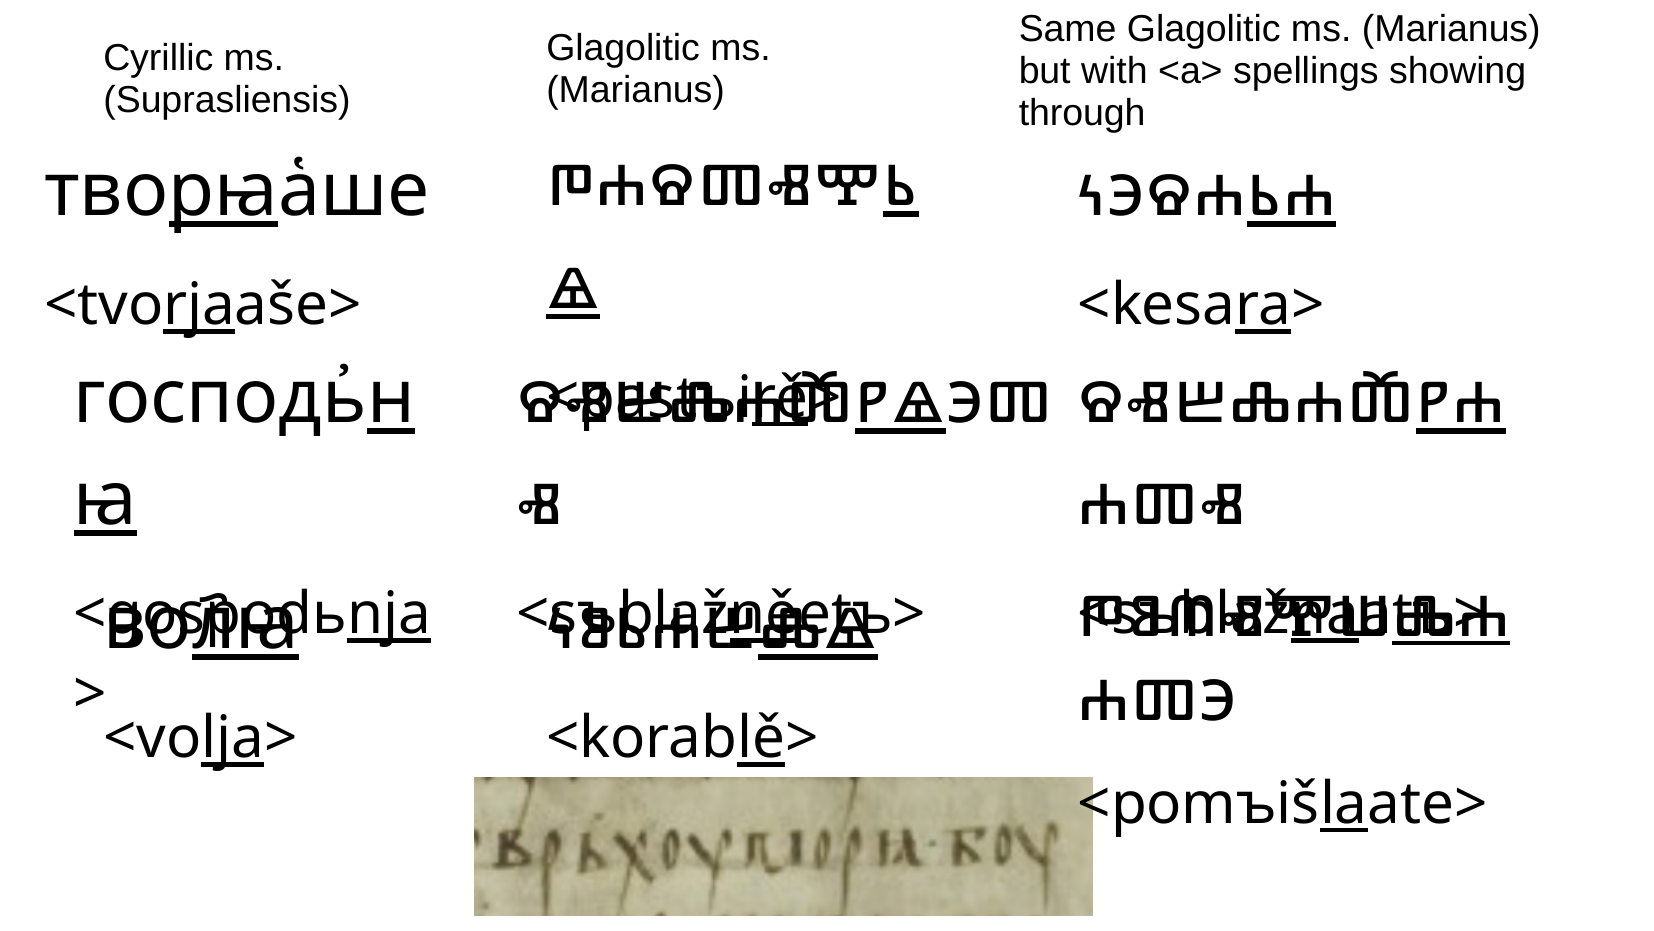

Same Glagolitic ms. (Marianus) but with <a> spellings showing through
Glagolitic ms. (Marianus)
Cyrillic ms. (Suprasliensis)
ⱂⰰⱄⱅⱏⰹⱃⱑ
<pastъirě>
творꙗа҅ше
<tvorjaaše>
ⰽⰵⱄⰰⱃⰰ
<kesara>
господь҆нꙗ
<gospodьnja>
ⱄⱏⰱⰾⰰⰶⱀⱑⰵⱅⱏ
<sъblažněetъ>
ⱄⱏⰱⰾⰰⰶⱀⰰⰰⱅⱏ
<sъblažnaatъ>
вол҄ꙗ
<volja>
ⰽⱁⱃⰰⰱⰾⱑ
<korablě>
ⱂⱁⰿⱏⰹⱎⰾⰰⰰⱅⰵ
<pomъišlaate>